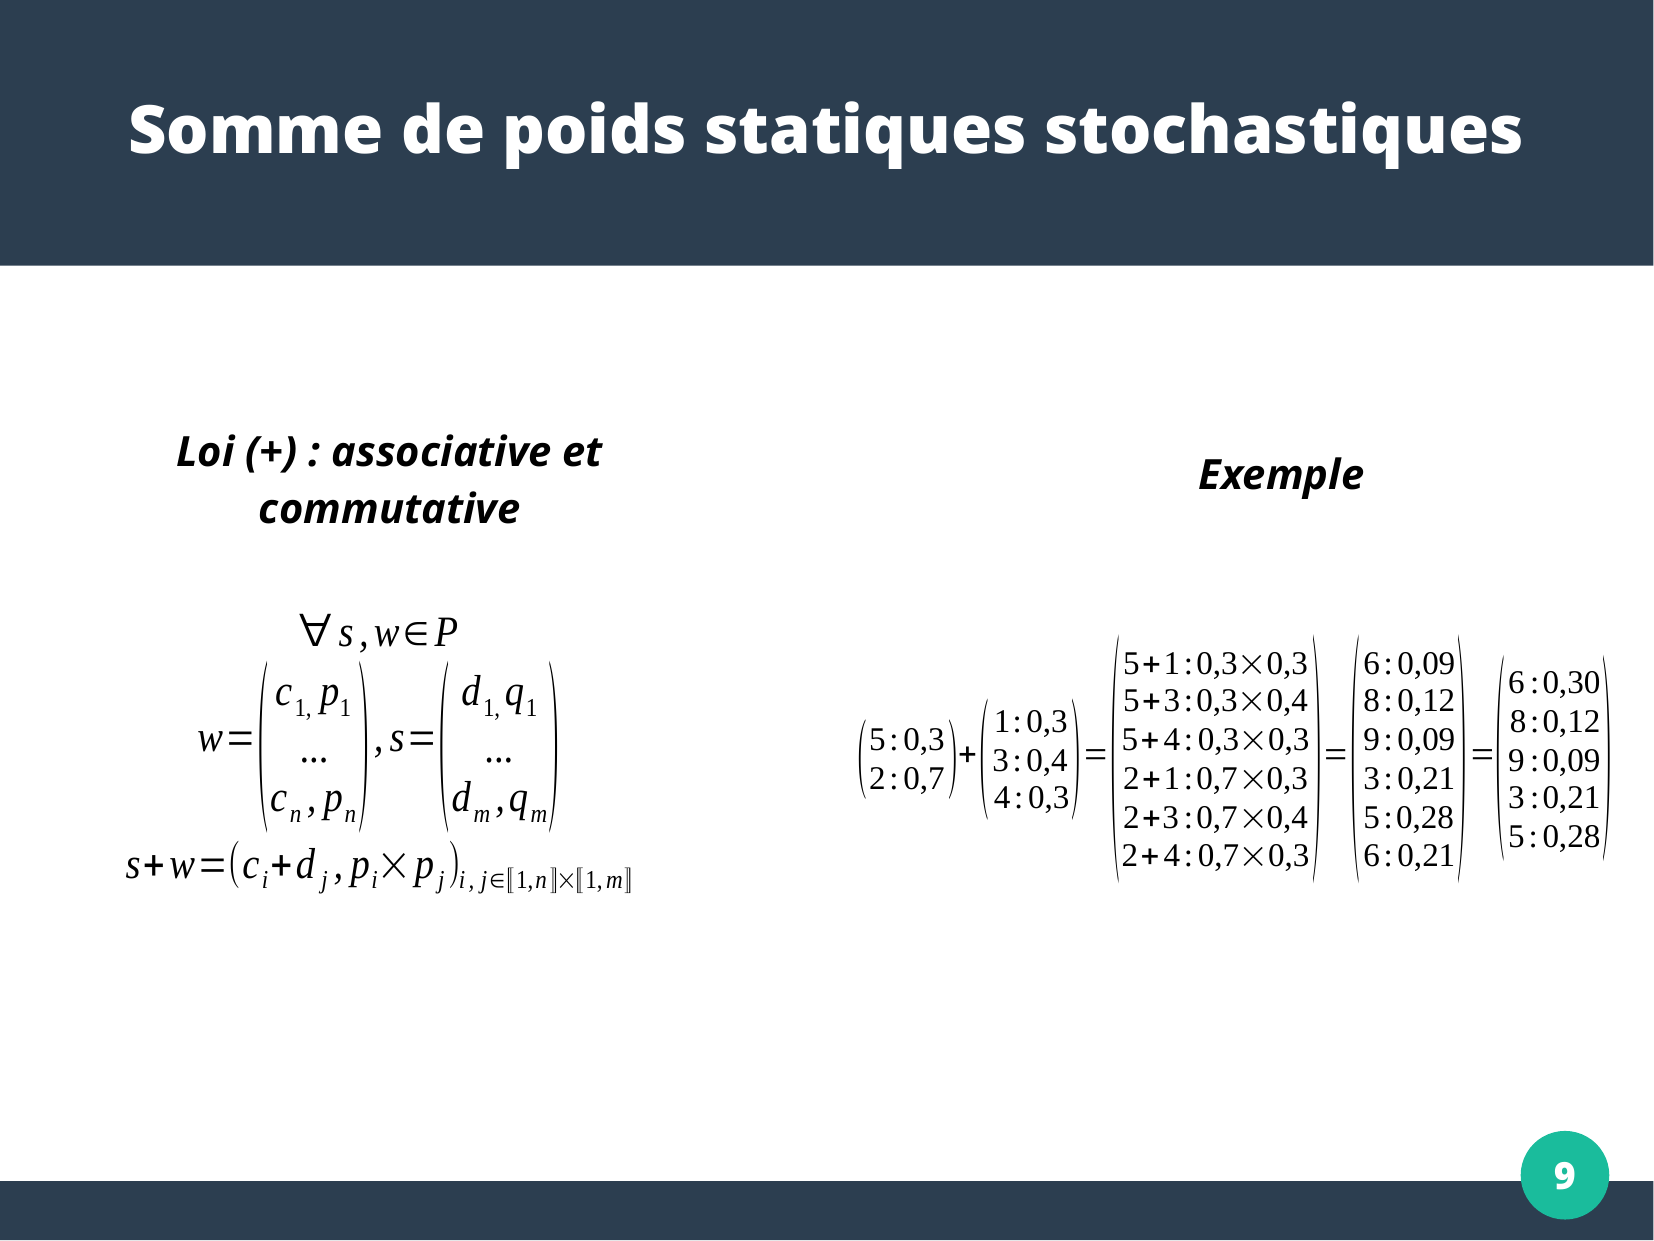

# Somme de poids statiques stochastiques
Loi (+) : associative et commutative
Exemple
9